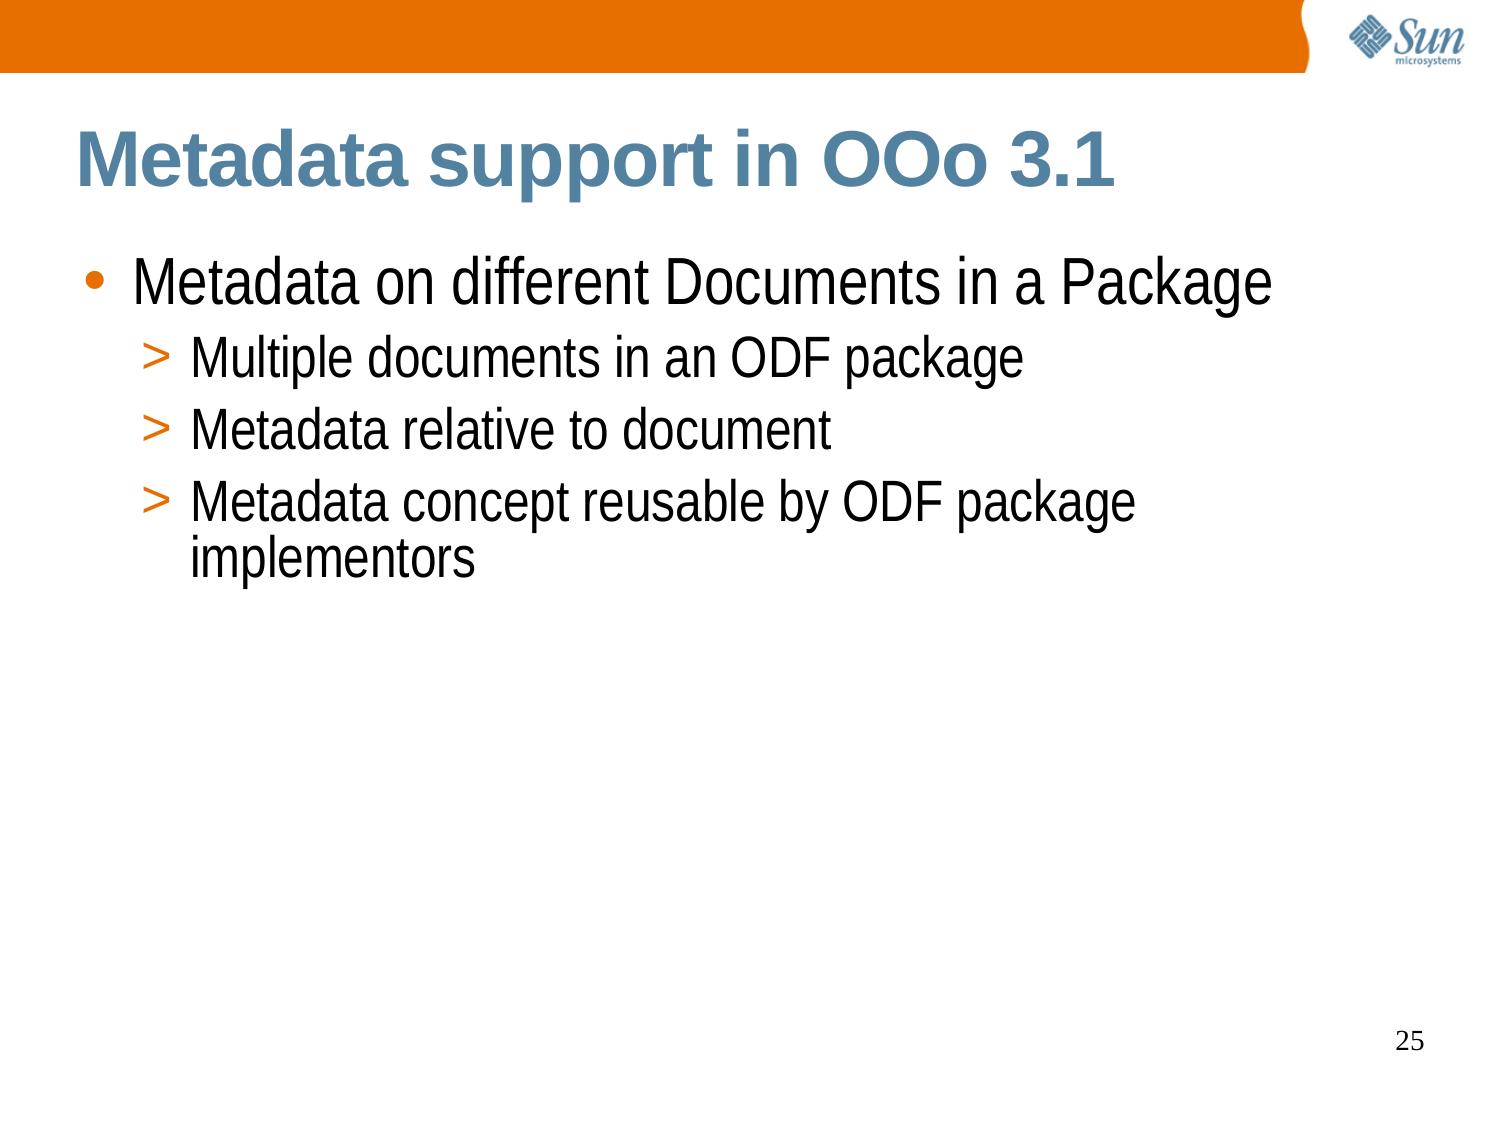

# Metadata support in OOo 3.1
Metadata on different Documents in a Package
Multiple documents in an ODF package
Metadata relative to document
Metadata concept reusable by ODF package implementors
25